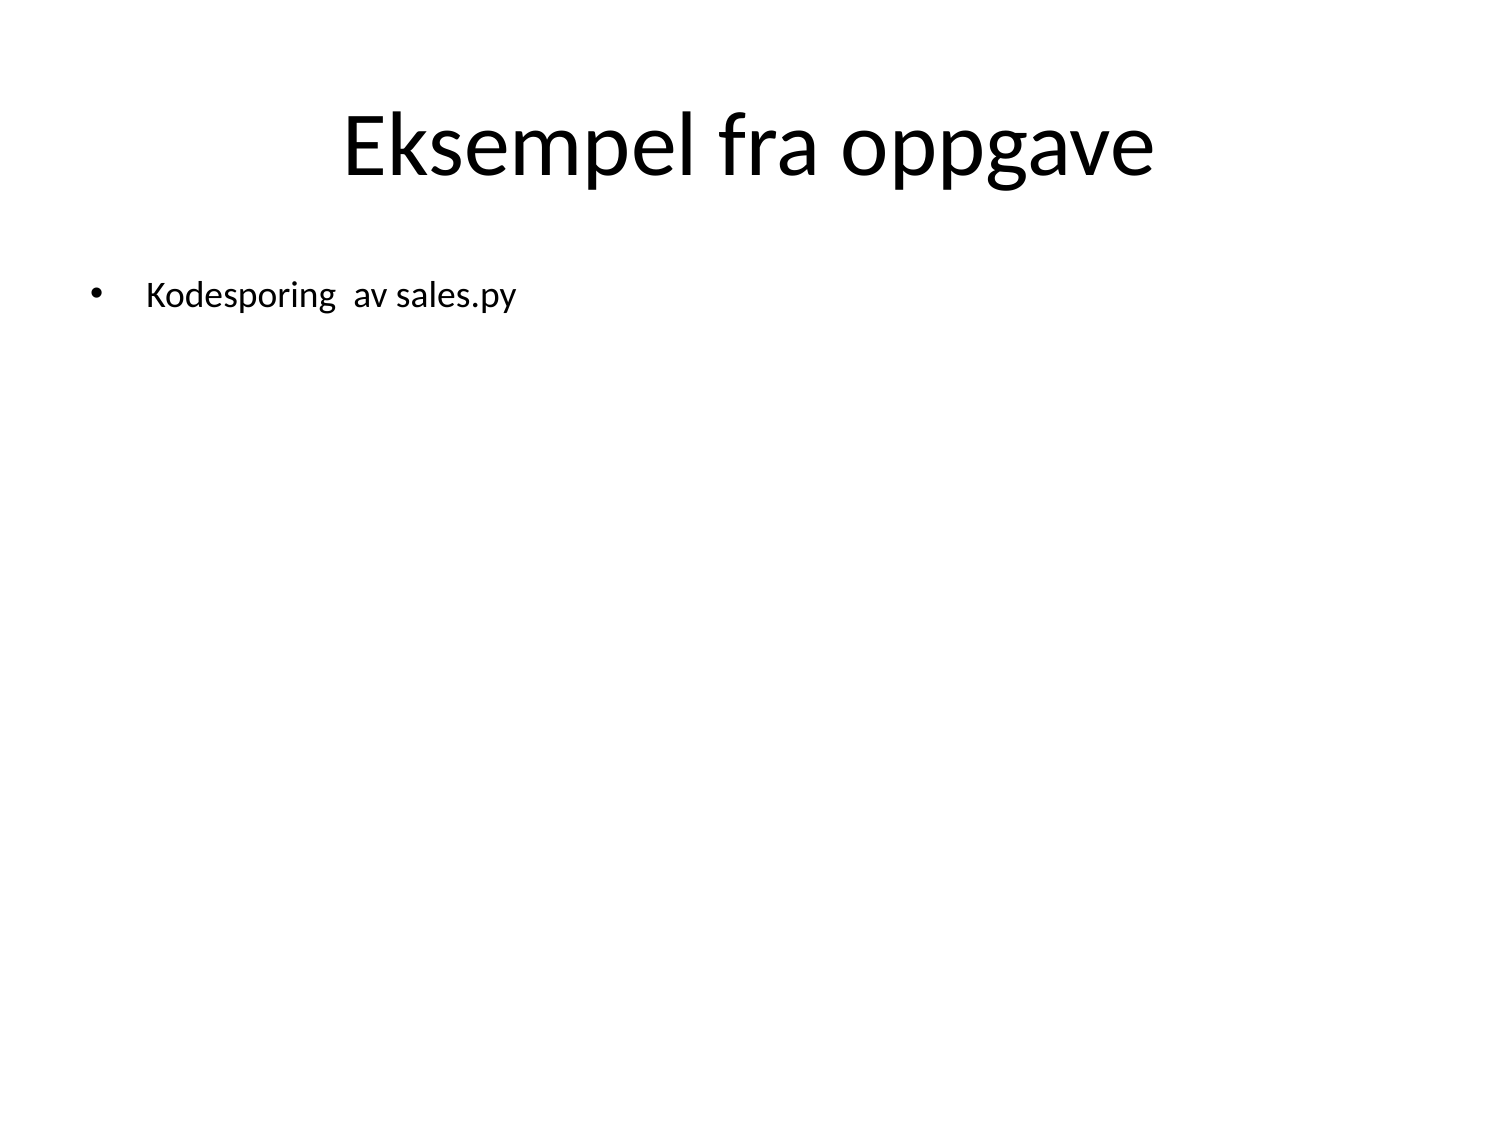

# Eksempel fra oppgave
Kodesporing av sales.py